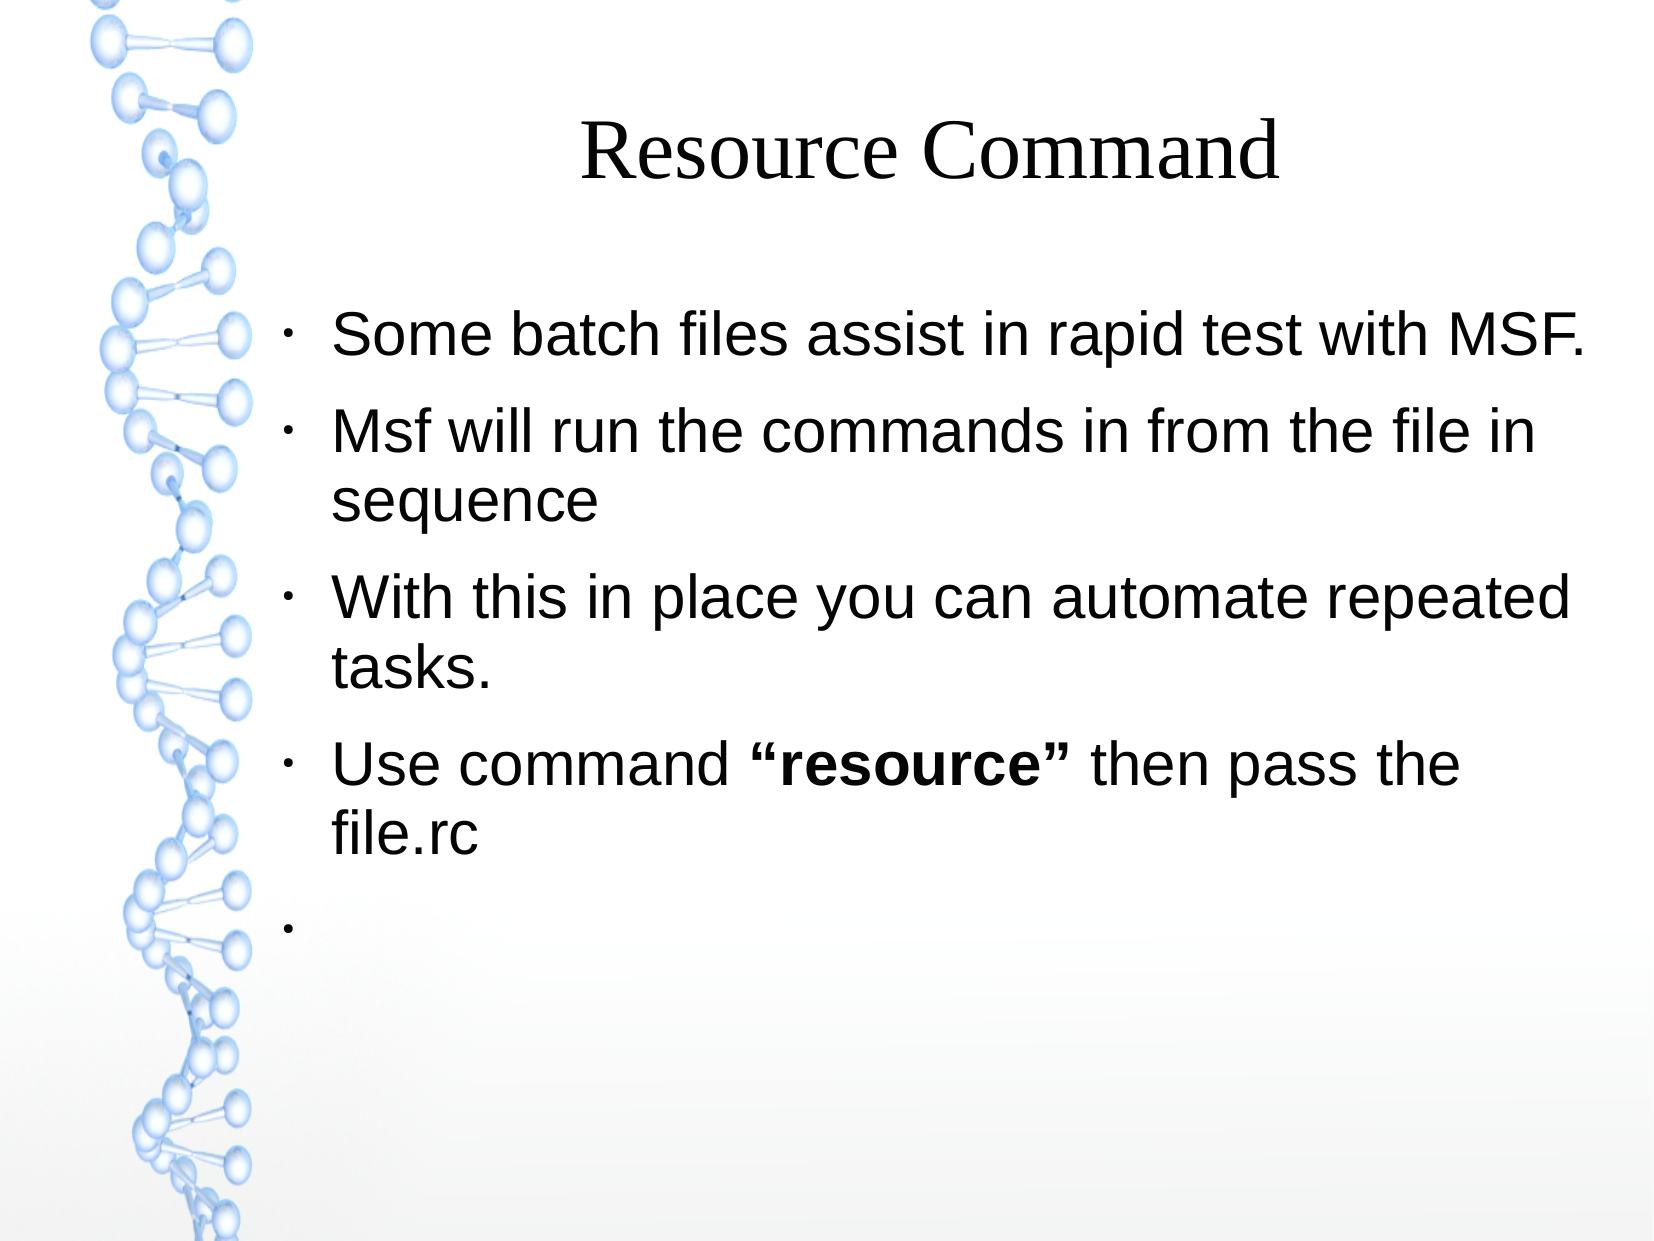

# Resource Command
Some batch files assist in rapid test with MSF.
Msf will run the commands in from the file in sequence
With this in place you can automate repeated tasks.
Use command “resource” then pass the file.rc